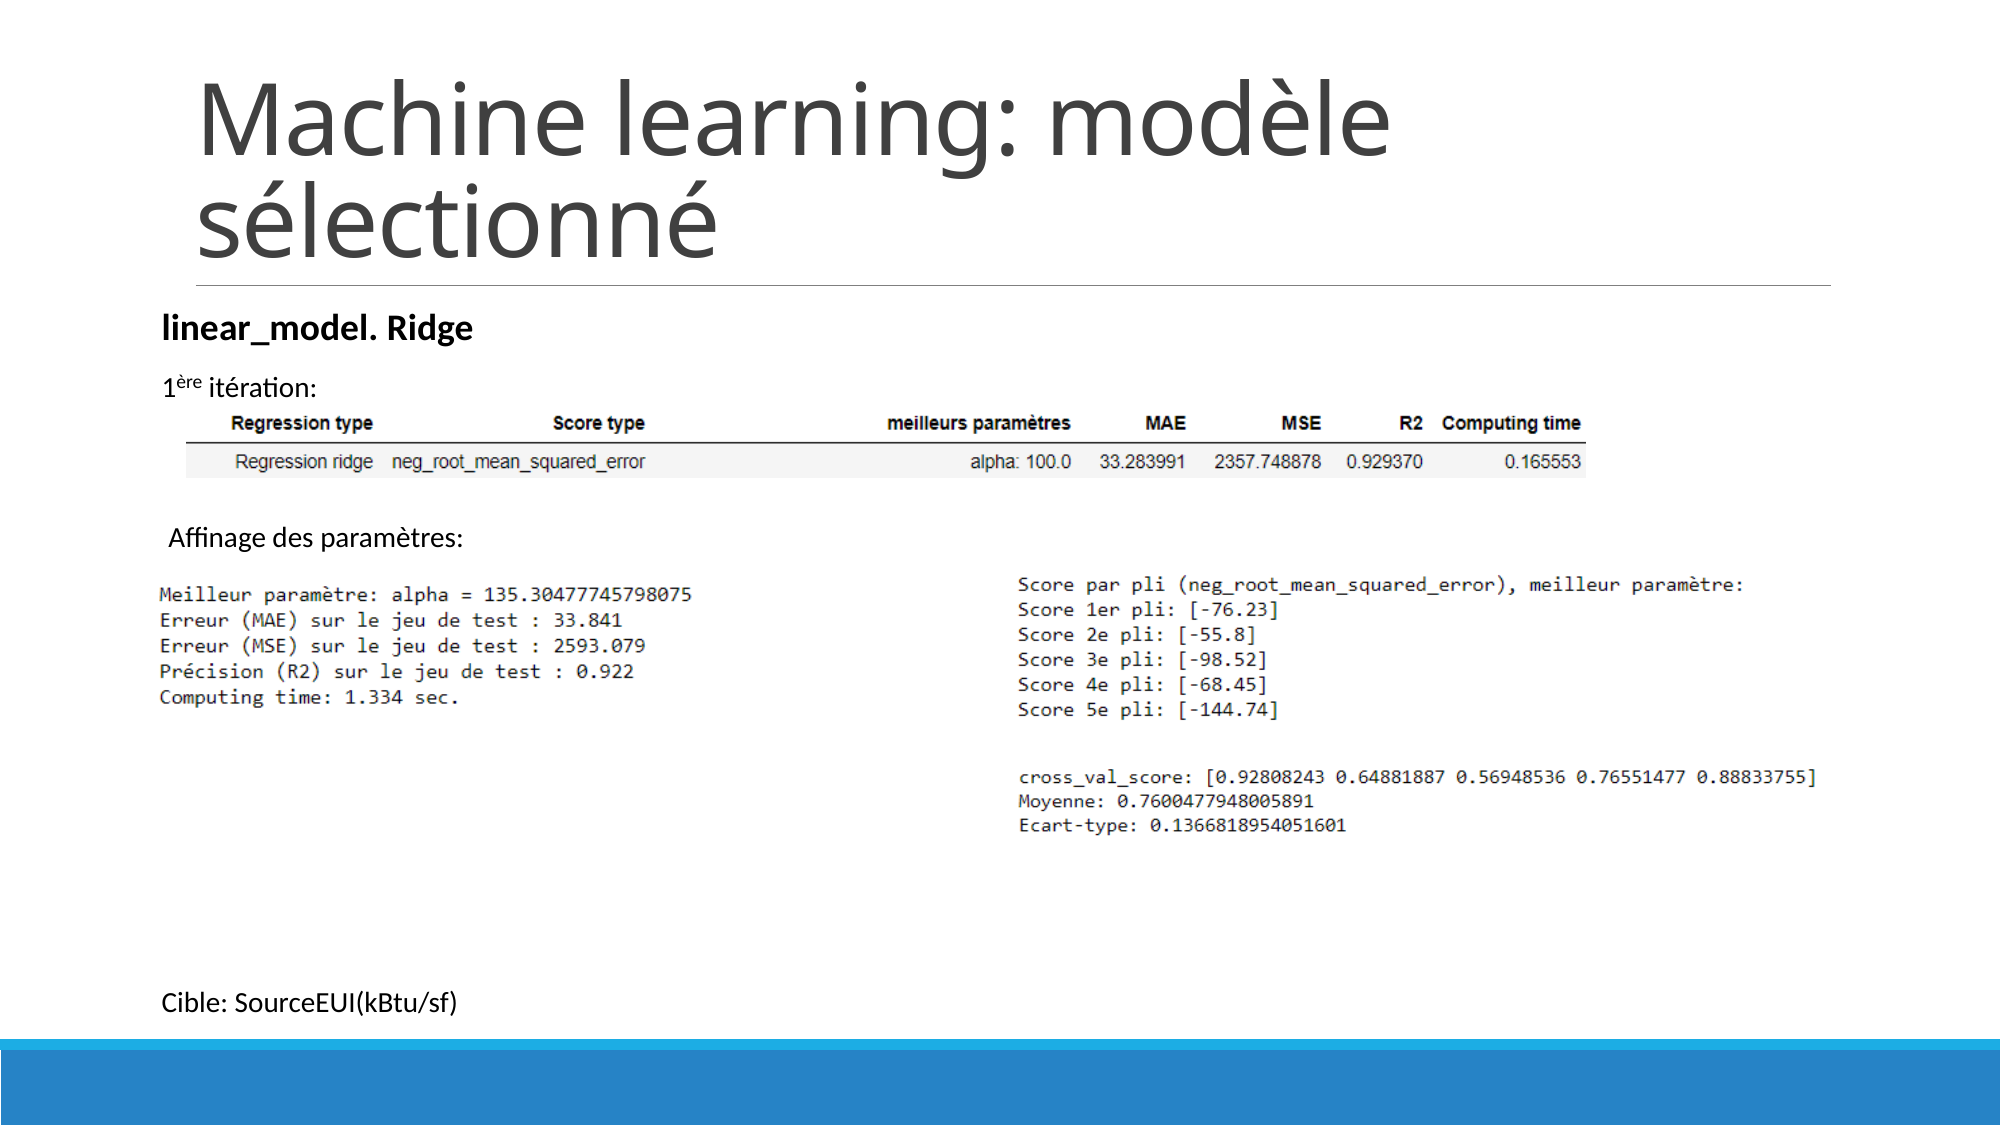

# Machine learning: modèle sélectionné
linear_model. Ridge
1ère itération:
Affinage des paramètres:
Cible: SourceEUI(kBtu/sf)